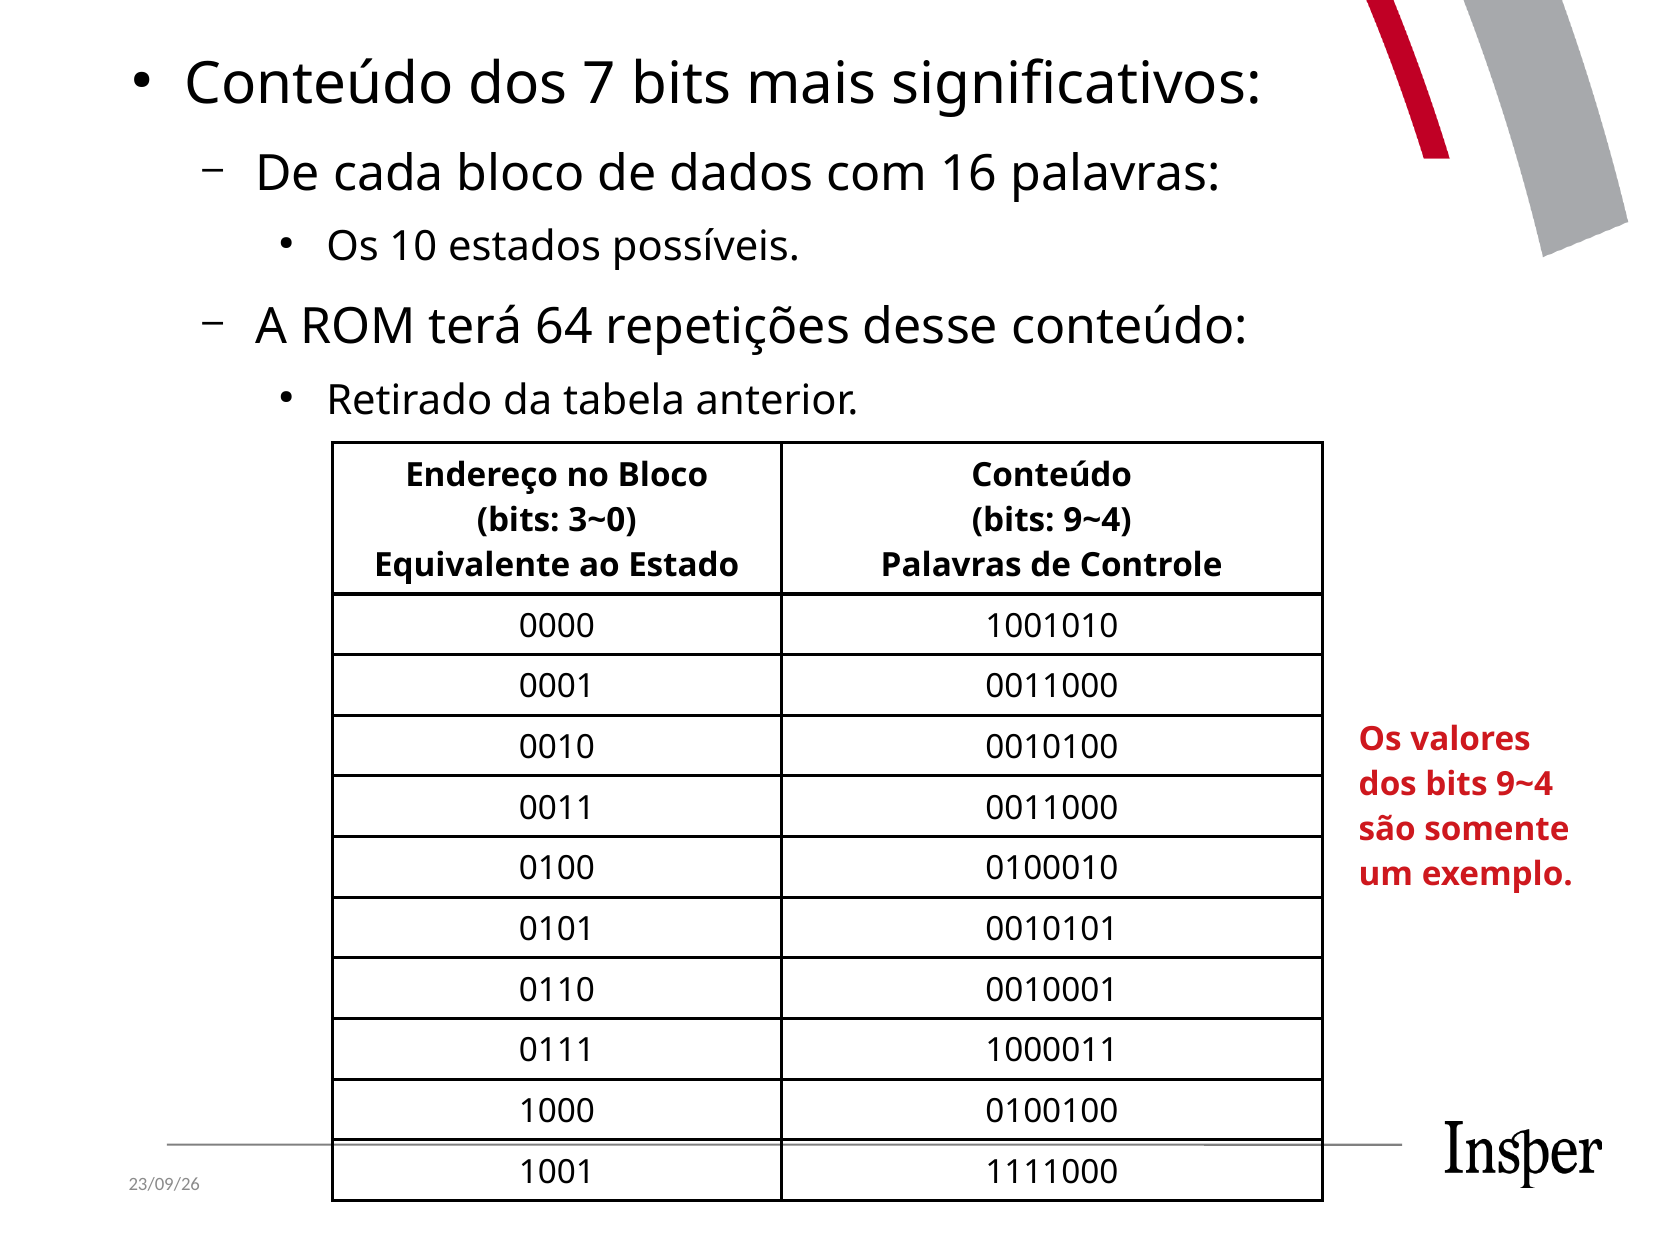

# Conteúdo dos 7 bits mais significativos:
De cada bloco de dados com 16 palavras:
Os 10 estados possíveis.
A ROM terá 64 repetições desse conteúdo:
Retirado da tabela anterior.
| Endereço no Bloco (bits: 3~0) Equivalente ao Estado | Conteúdo (bits: 9~4) Palavras de Controle |
| --- | --- |
| 0000 | 1001010 |
| 0001 | 0011000 |
| 0010 | 0010100 |
| 0011 | 0011000 |
| 0100 | 0100010 |
| 0101 | 0010101 |
| 0110 | 0010001 |
| 0111 | 1000011 |
| 1000 | 0100100 |
| 1001 | 1111000 |
Os valores
dos bits 9~4
são somente
um exemplo.